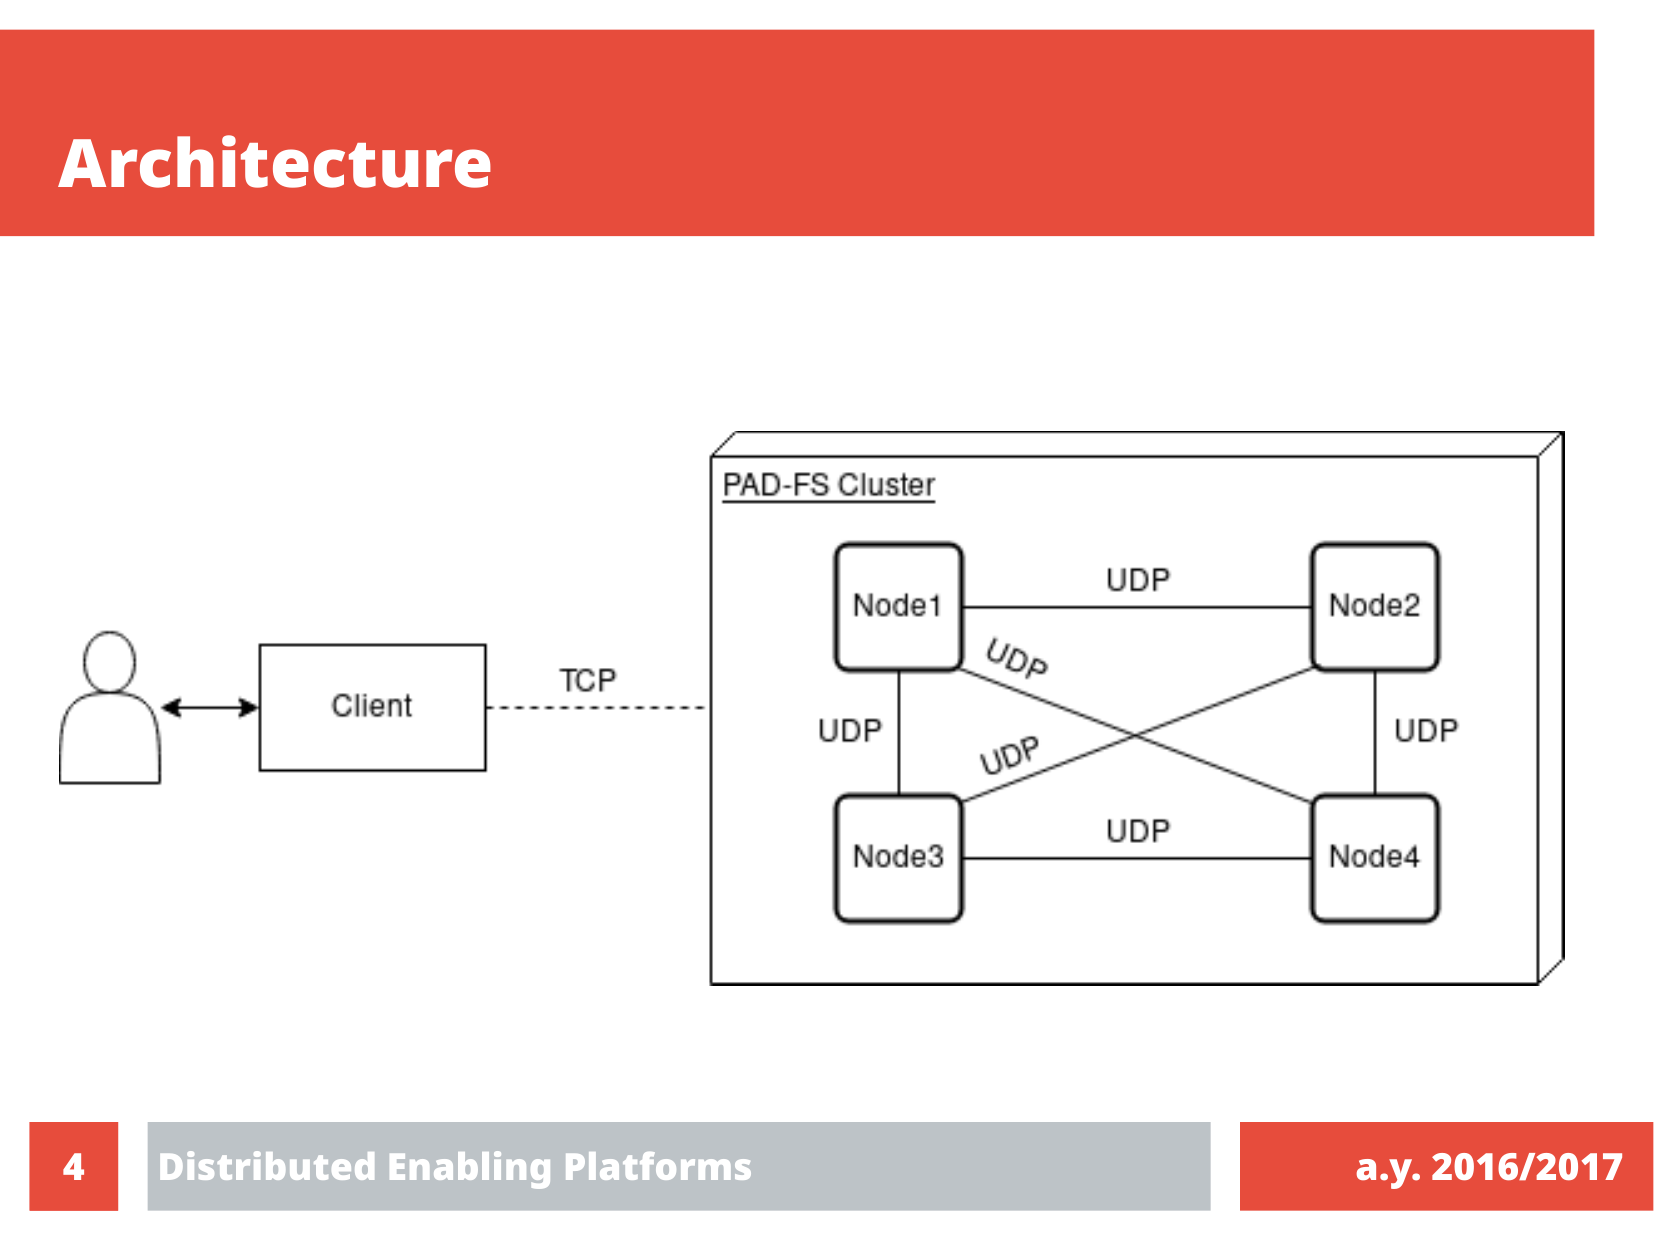

# Architecture
4
Distributed Enabling Platforms
a.y. 2016/2017